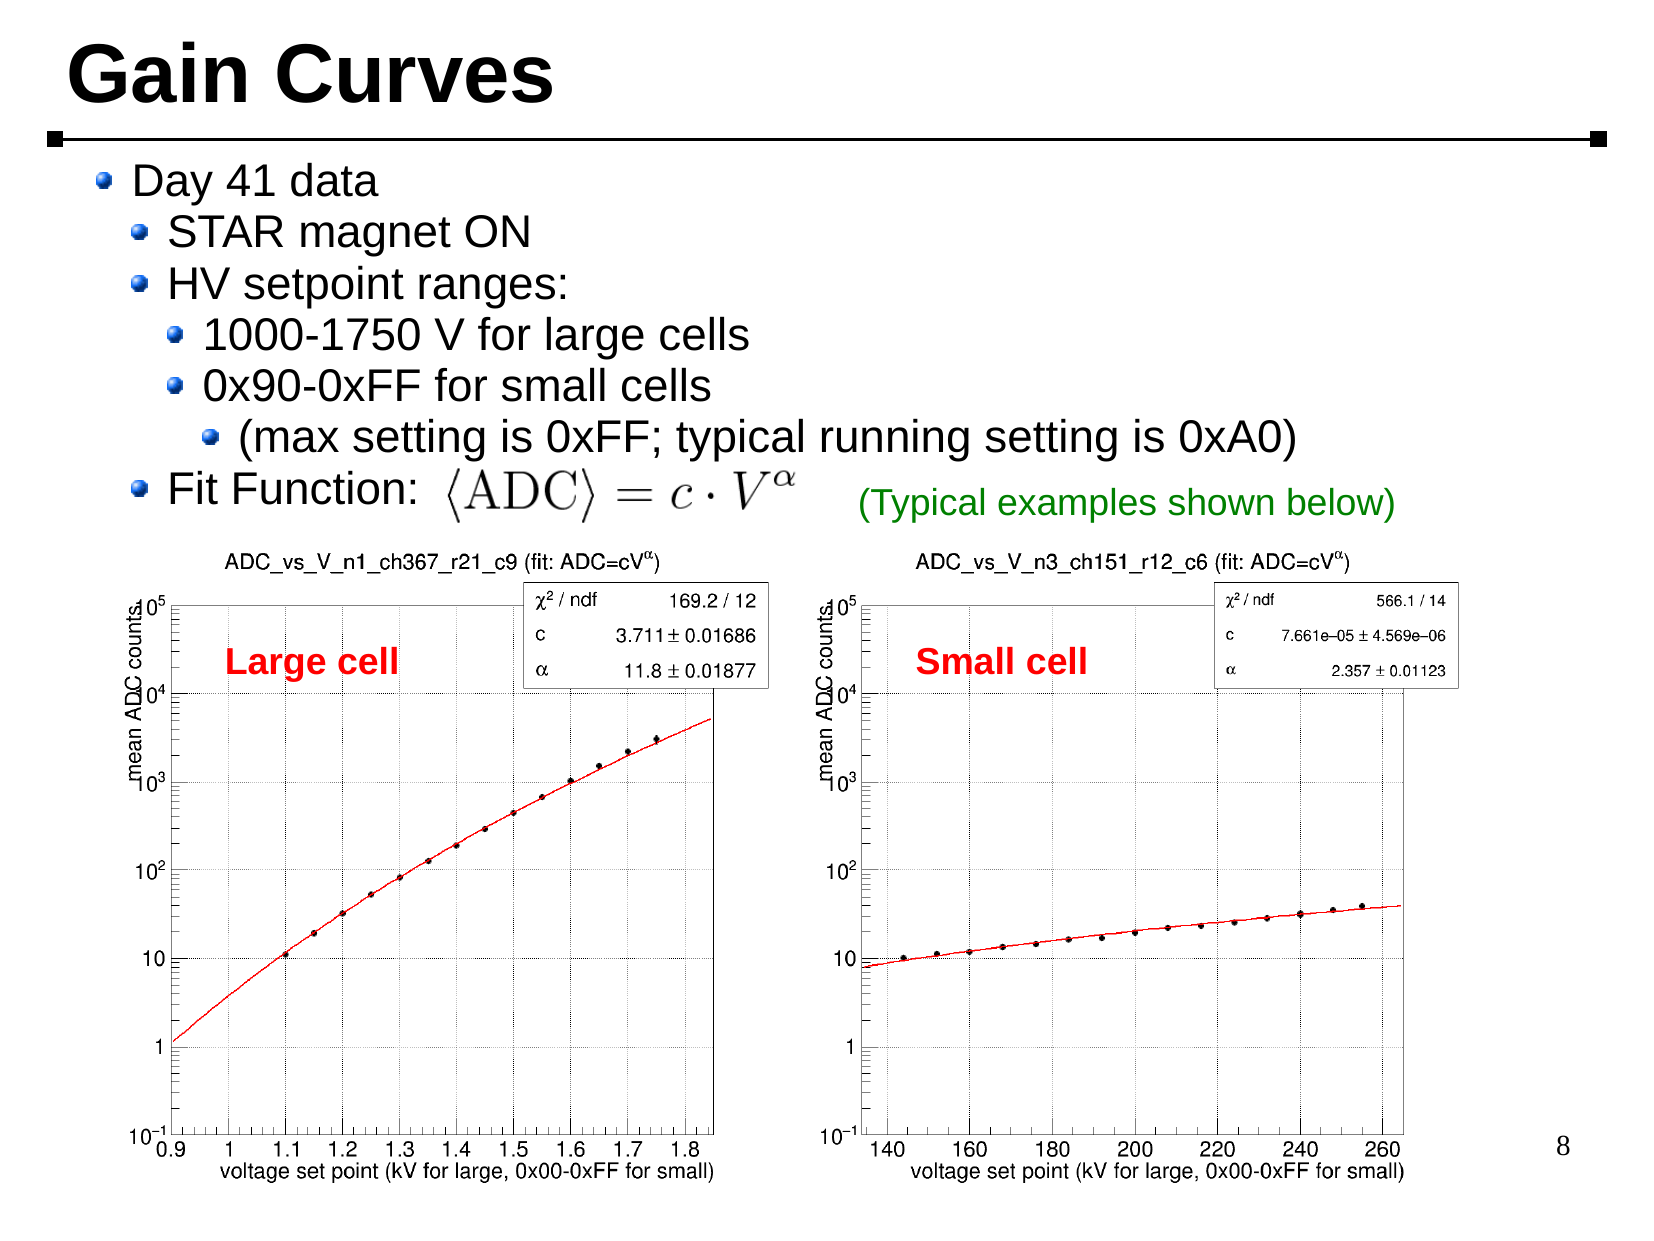

Gain Curves
Day 41 data
STAR magnet ON
HV setpoint ranges:
1000-1750 V for large cells
0x90-0xFF for small cells
(max setting is 0xFF; typical running setting is 0xA0)
Fit Function:
(Typical examples shown below)
Large cell
Small cell
8